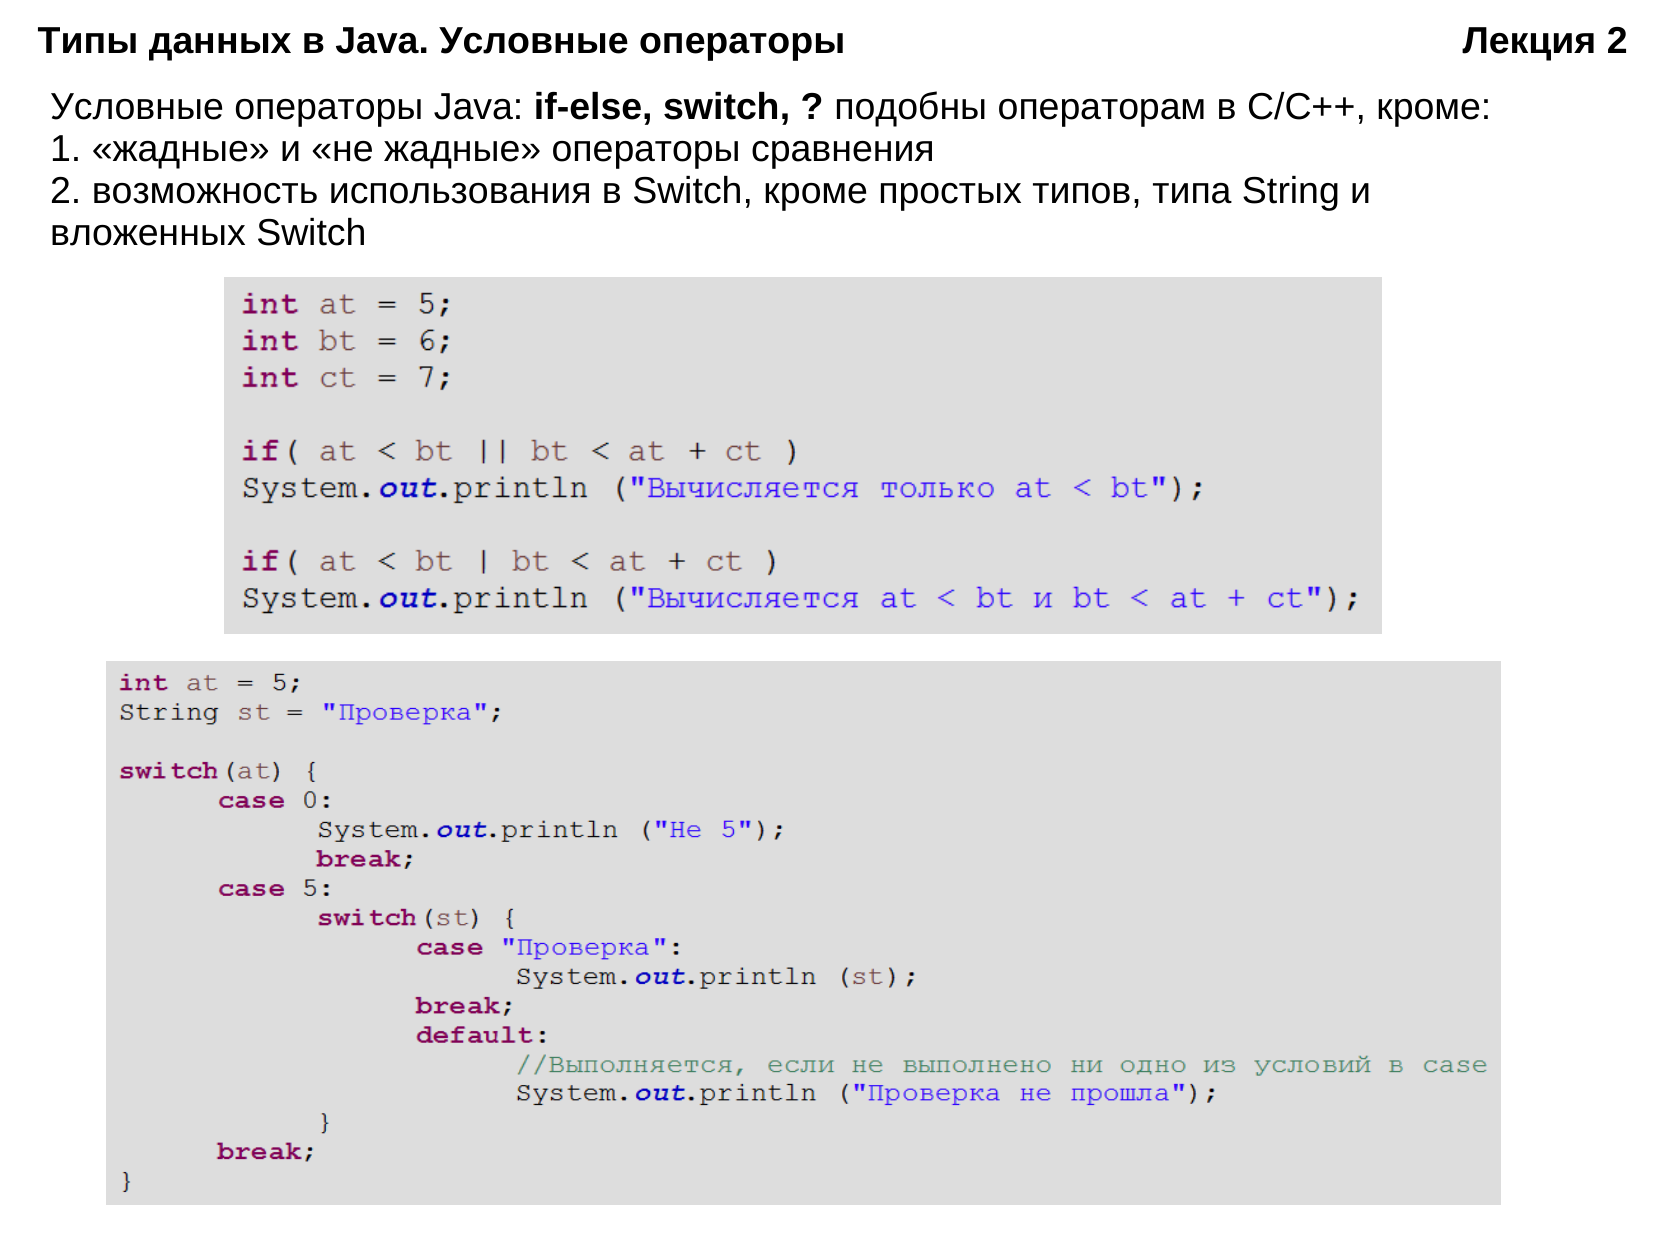

Типы данных в Java. Условные операторы						Лекция 2
Условные операторы Java: if-else, switch, ? подобны операторам в C/C++, кроме:
1. «жадные» и «не жадные» операторы сравнения
2. возможность использования в Switch, кроме простых типов, типа String и вложенных Switch